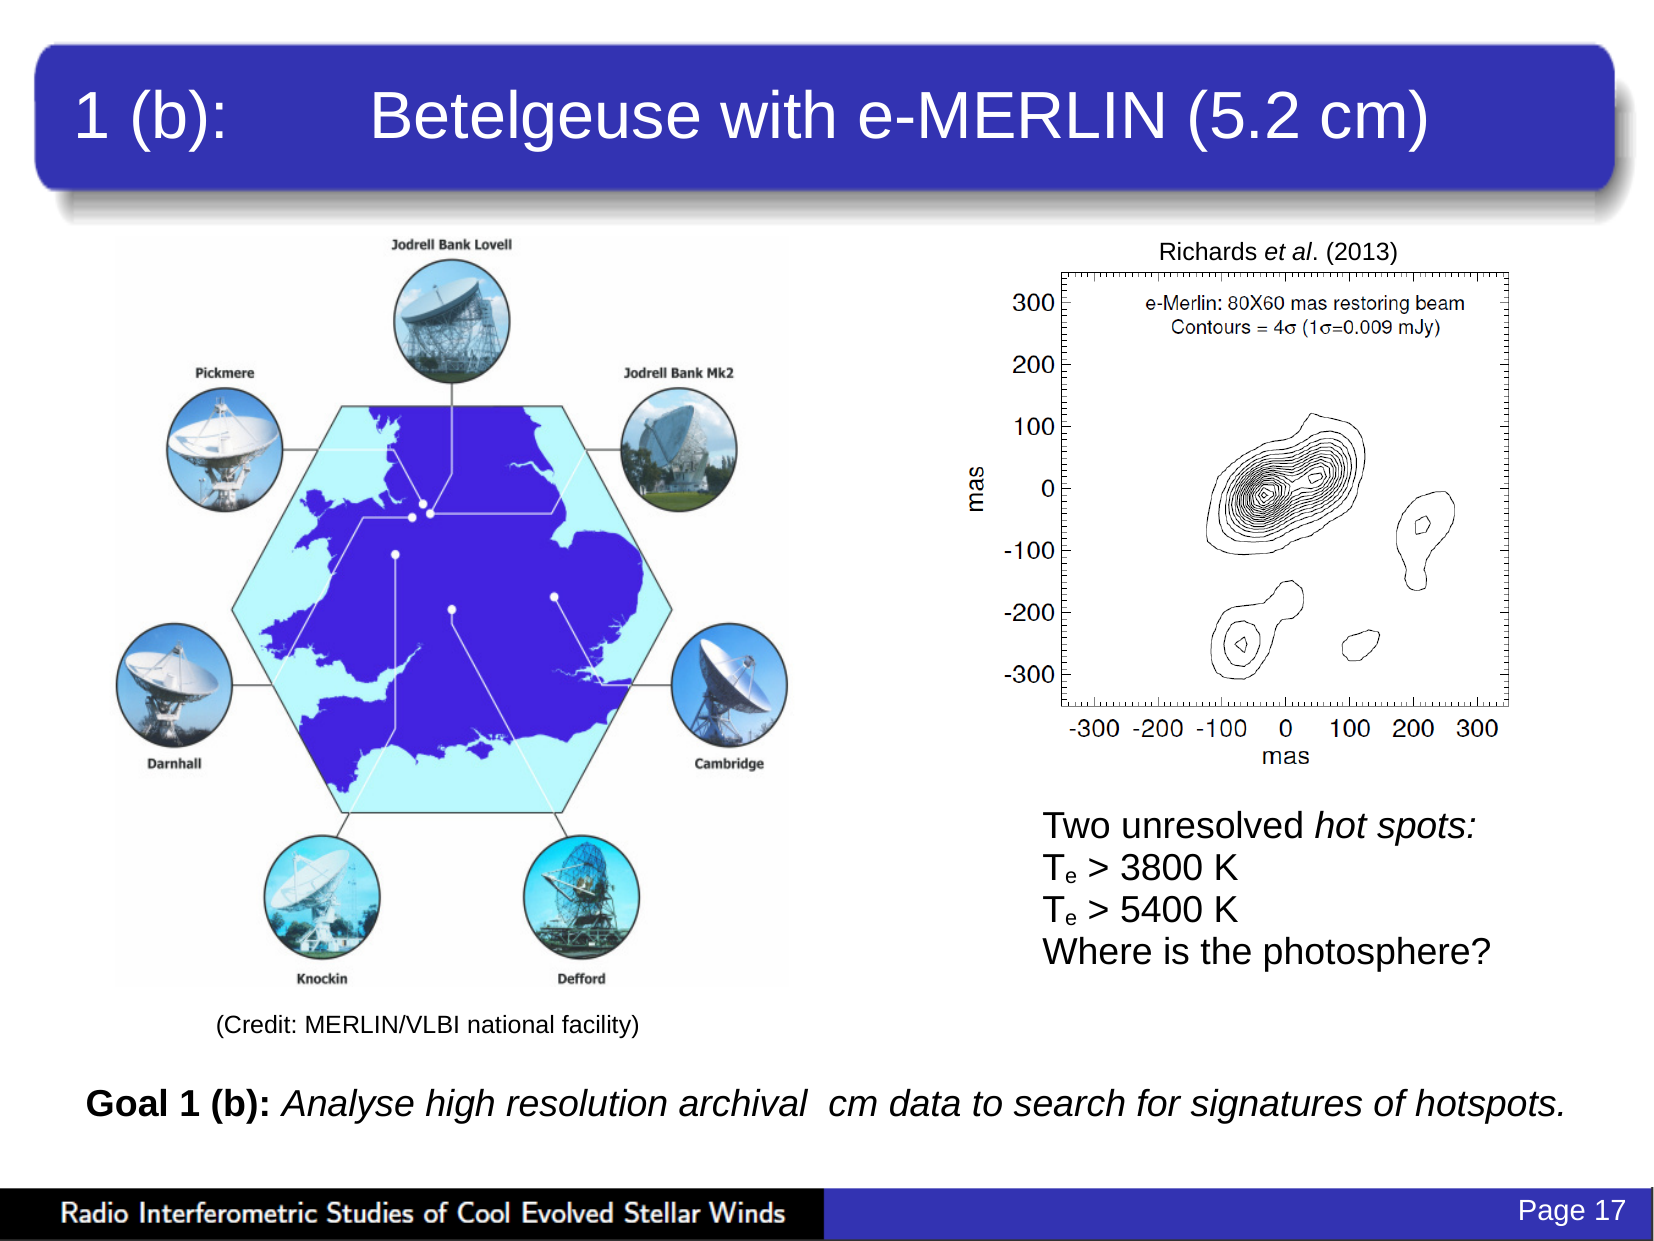

1 (b): 	Betelgeuse with e-MERLIN (5.2 cm)
Richards et al. (2013)
Two unresolved hot spots:
Te > 3800 K
Te > 5400 K
Where is the photosphere?
(Credit: MERLIN/VLBI national facility)
Goal 1 (b): Analyse high resolution archival cm data to search for signatures of hotspots.
Page 17